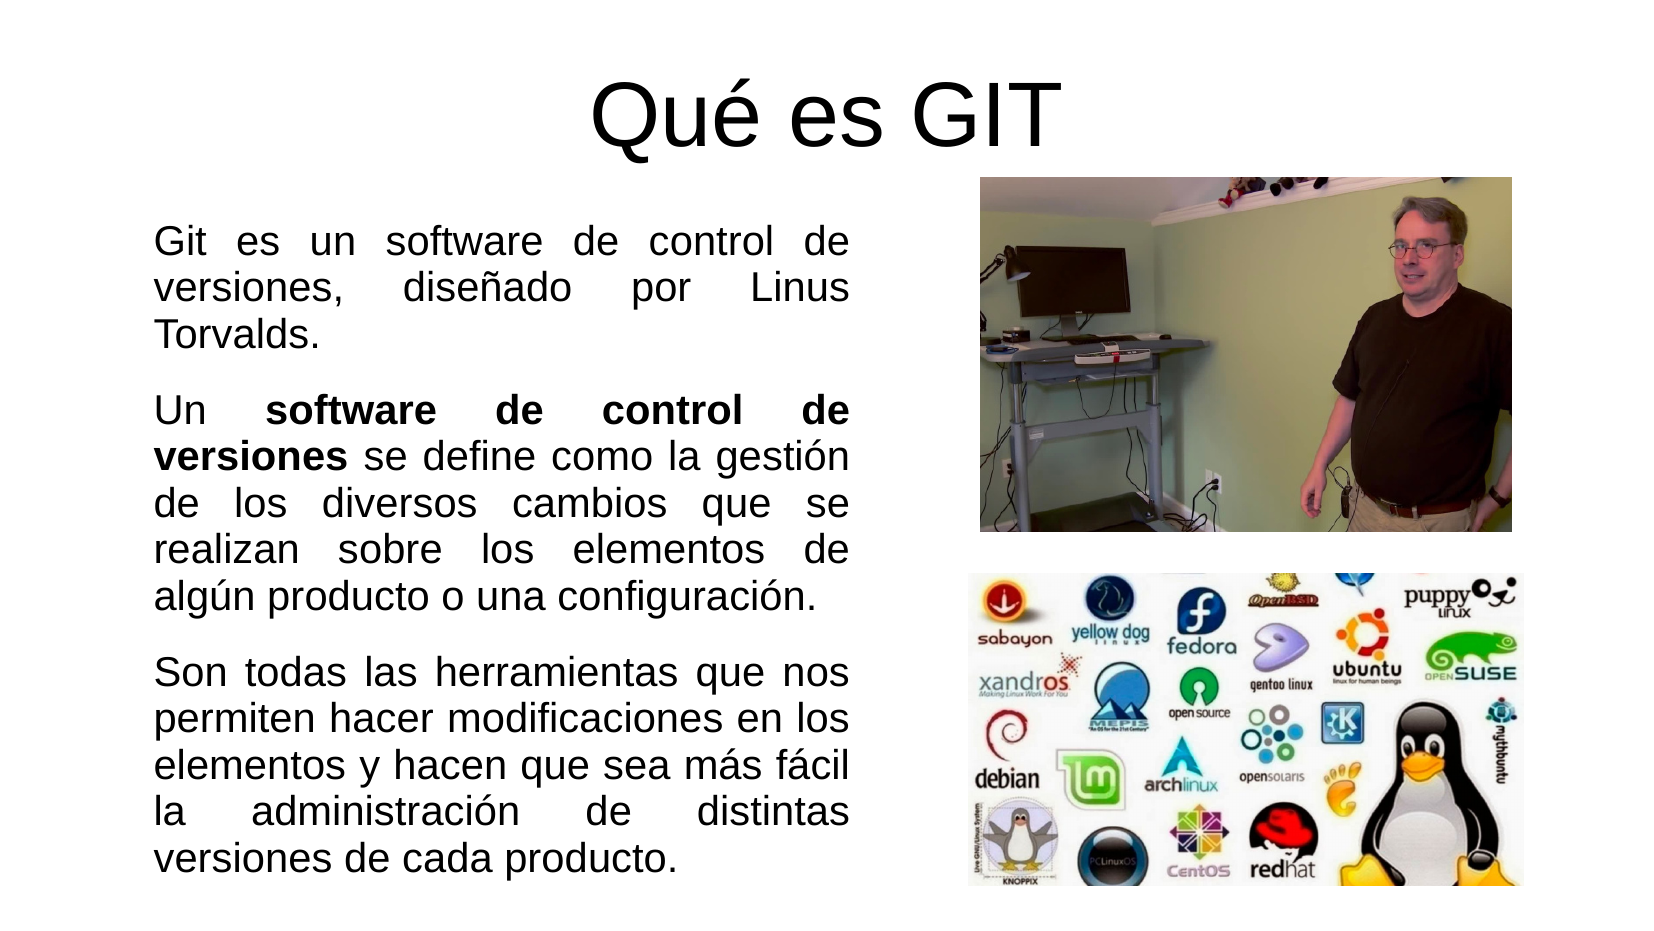

# Qué es GIT
Git es un software de control de versiones, diseñado por Linus Torvalds.
Un software de control de versiones se define como la gestión de los diversos cambios que se realizan sobre los elementos de algún producto o una configuración.
Son todas las herramientas que nos permiten hacer modificaciones en los elementos y hacen que sea más fácil la administración de distintas versiones de cada producto.